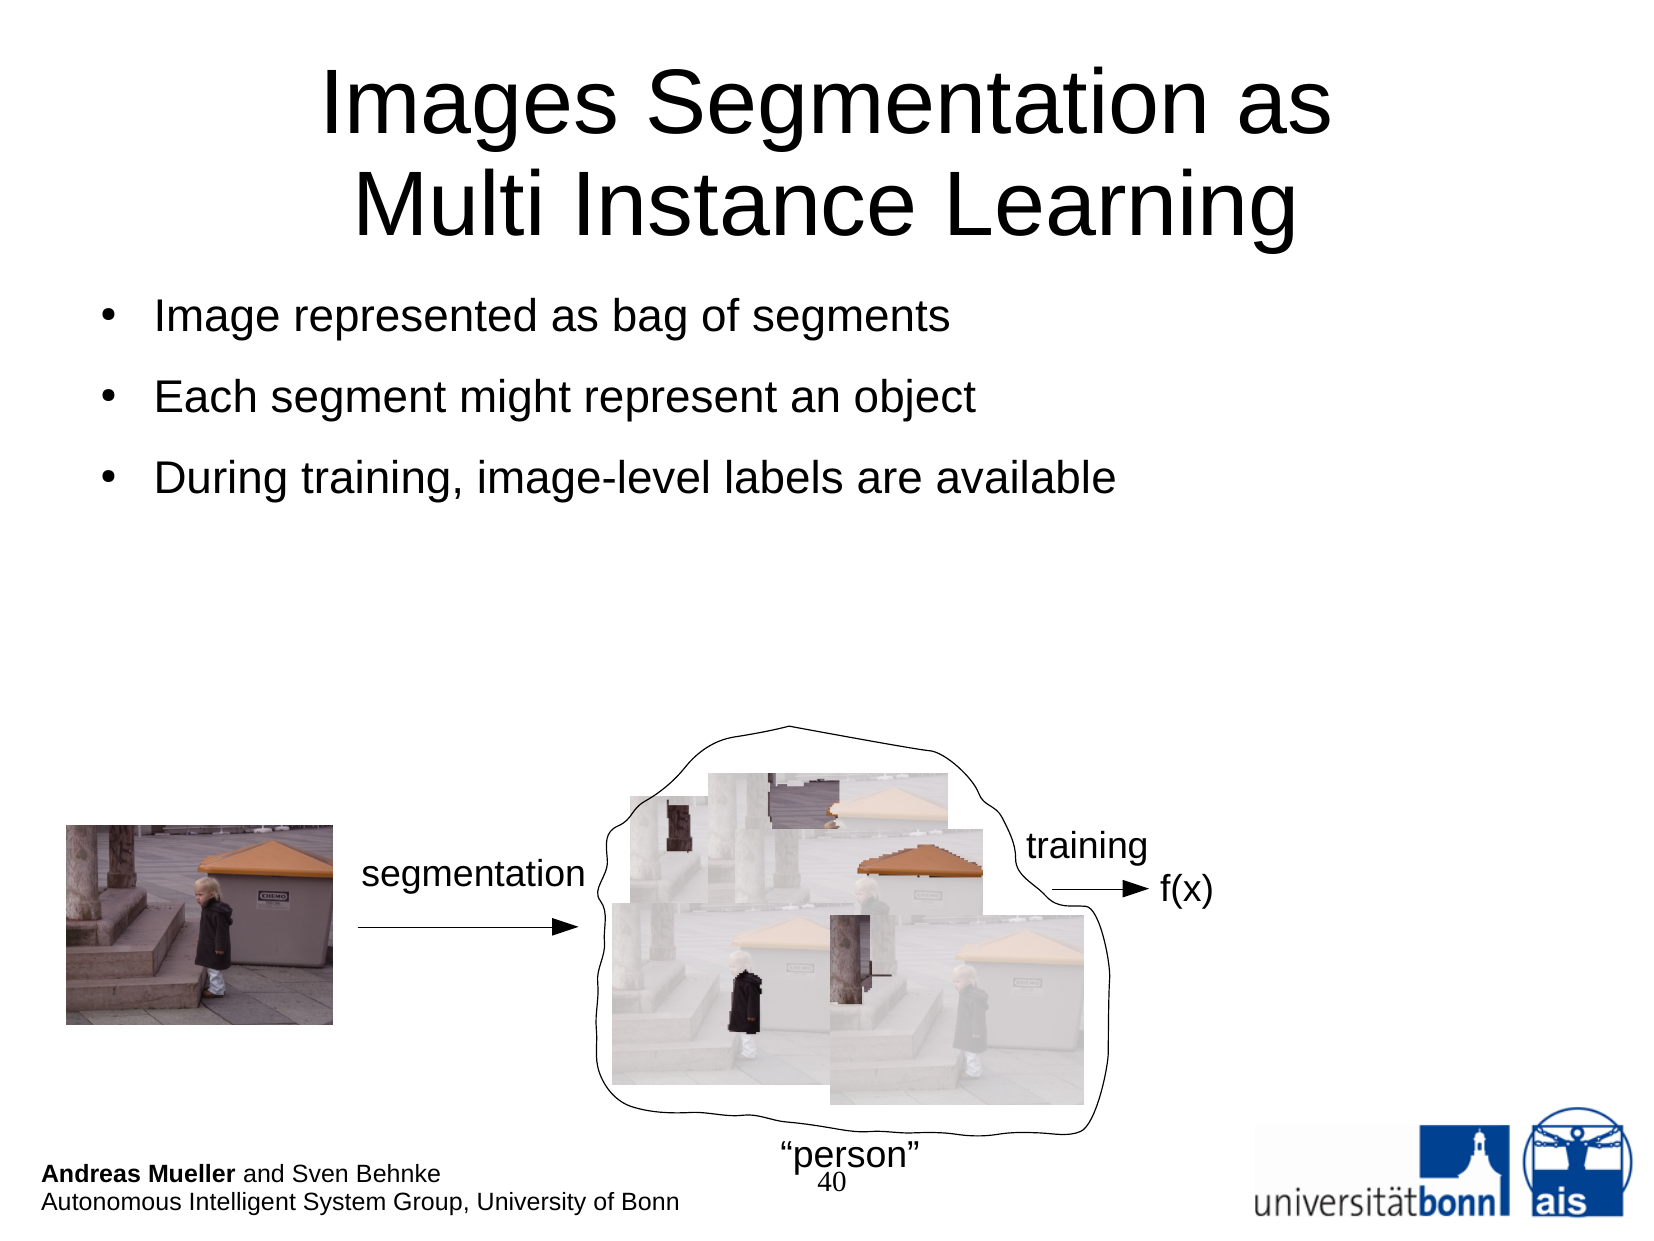

# Images Segmentation as Multi Instance Learning
Image represented as bag of segments
Each segment might represent an object
During training, image-level labels are available
training
segmentation
f(x)
“person”
Andreas Mueller, Sven Behnke University of Bonn
40